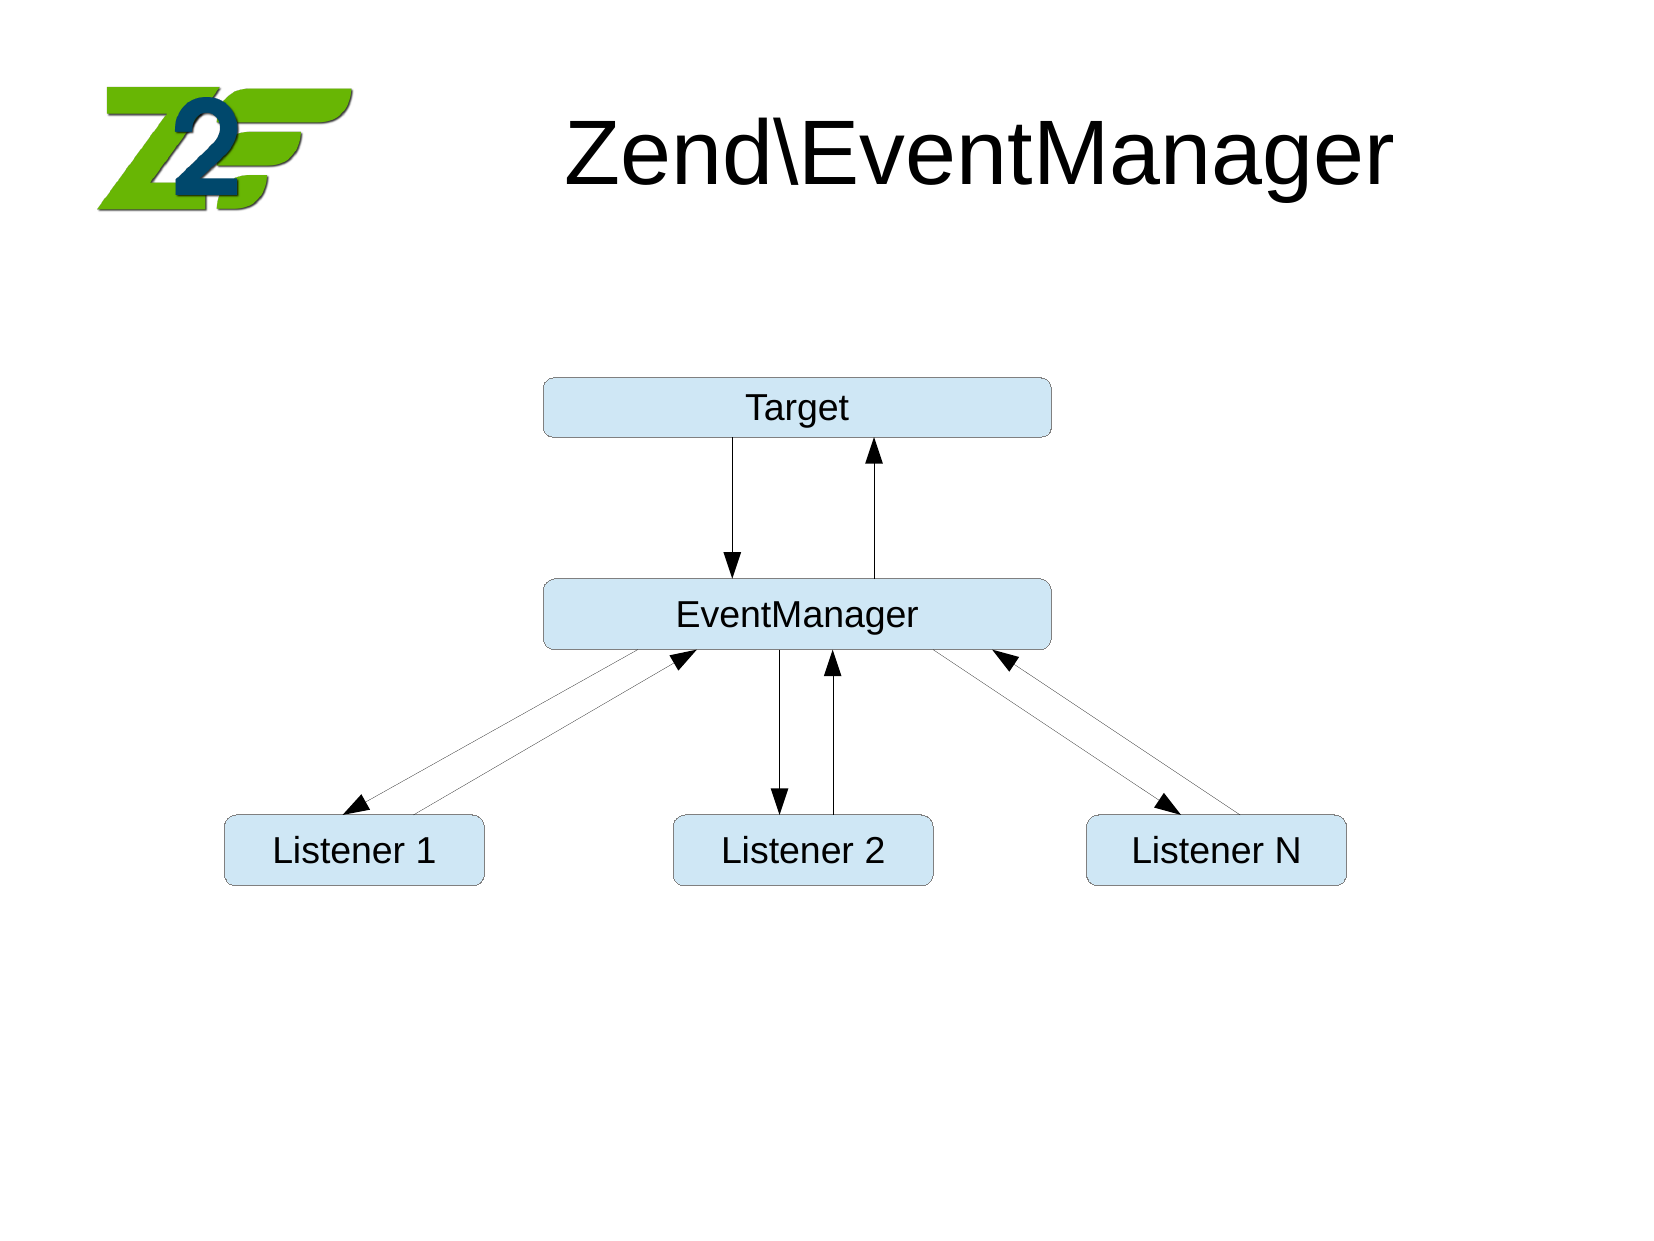

# Zend\EventManager
Target
EventManager
Listener 1
Listener 2
Listener N